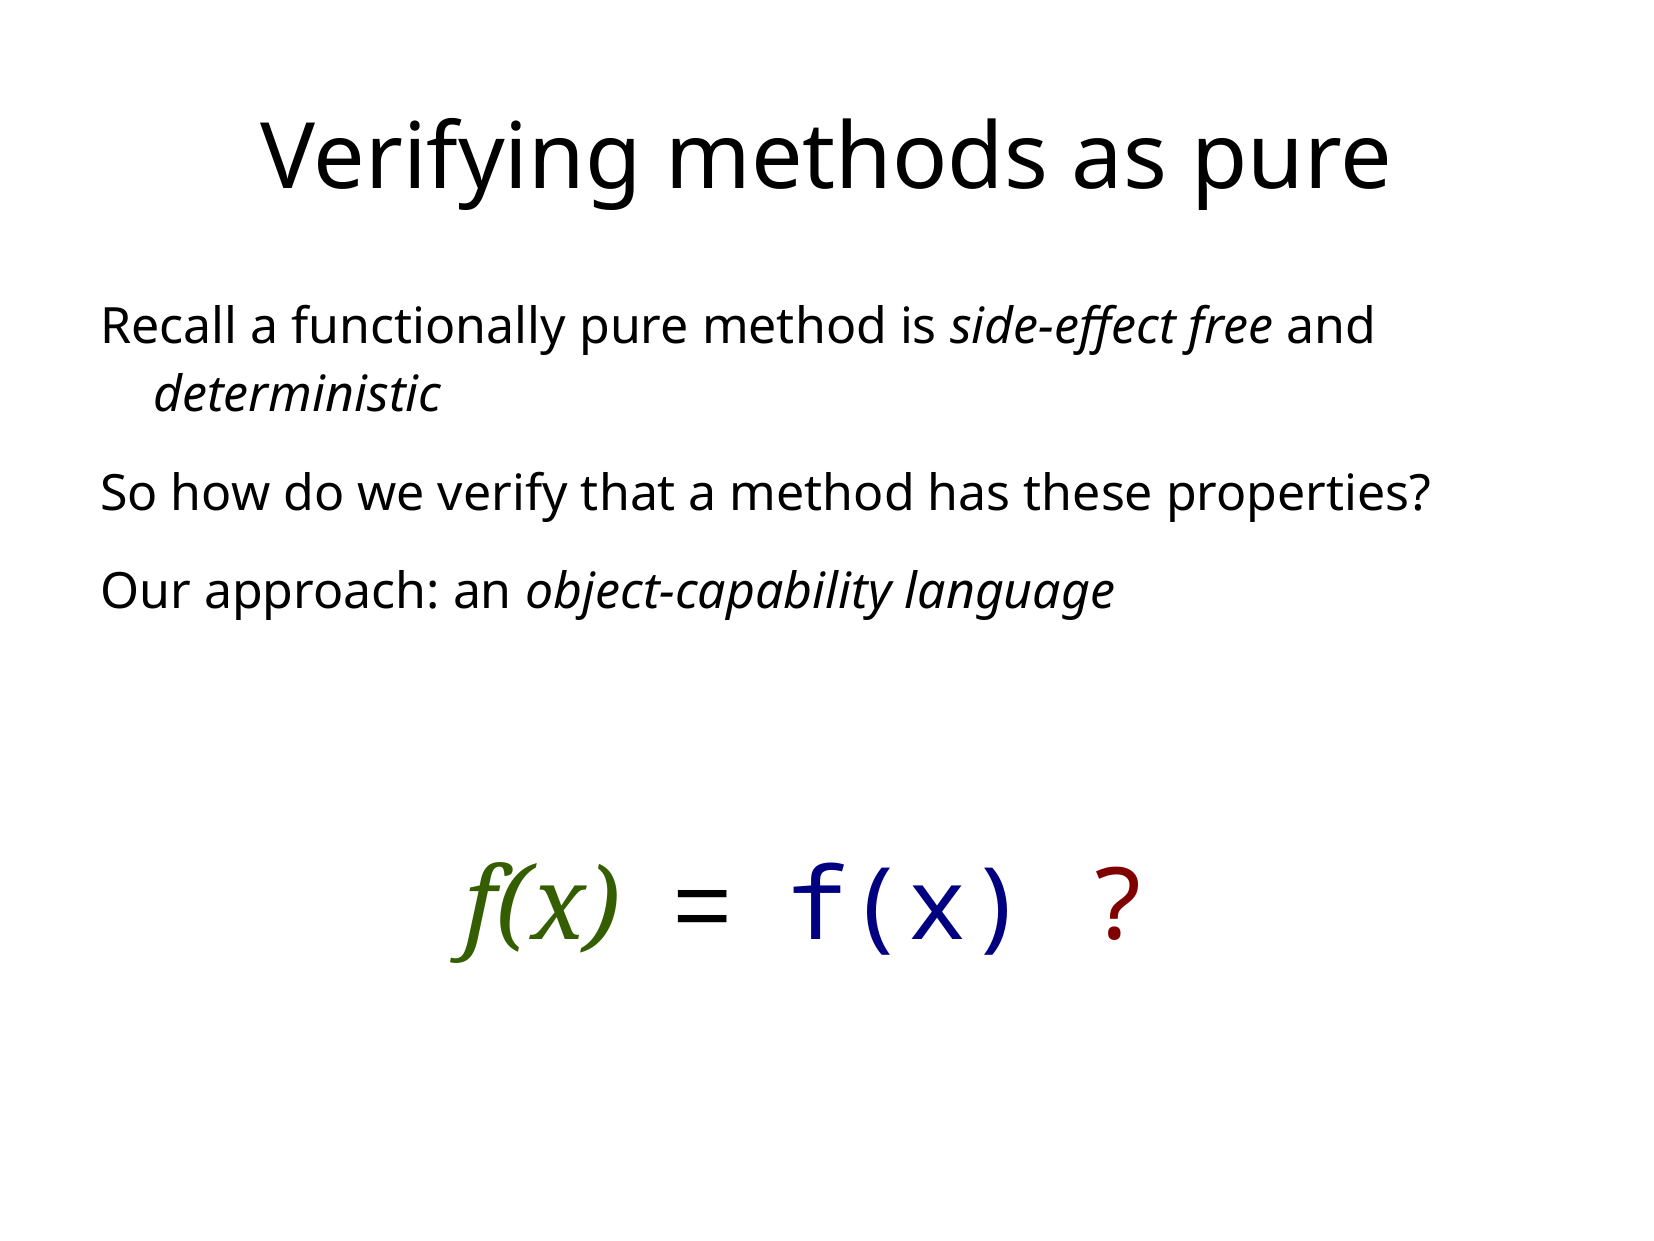

# Verifying methods as pure
Recall a functionally pure method is side-effect free and deterministic
So how do we verify that a method has these properties?
Our approach: an object-capability language
f(x) = f(x) ?